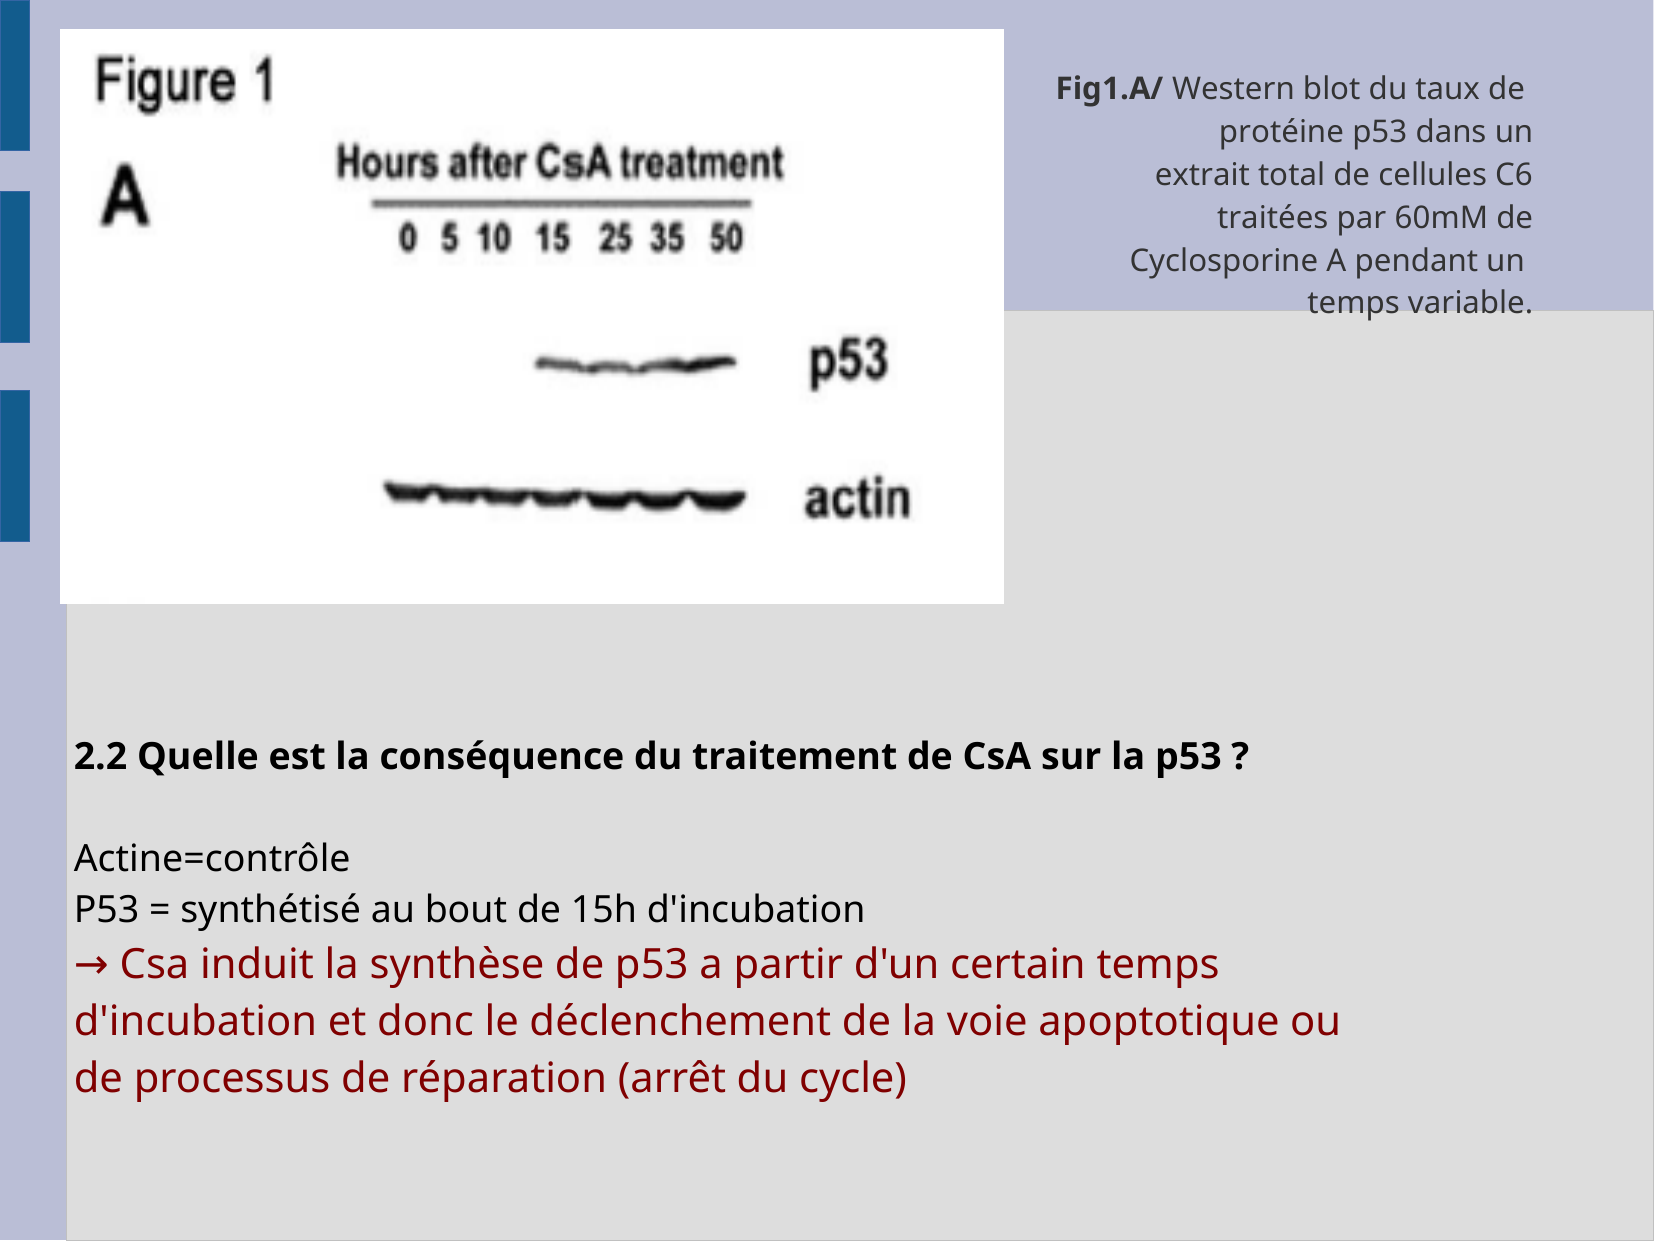

# Fig1.A/ Western blot du taux de protéine p53 dans un extrait total de cellules C6 traitées par 60mM de Cyclosporine A pendant un temps variable.
2.2 Quelle est la conséquence du traitement de CsA sur la p53 ?
Actine=contrôle
P53 = synthétisé au bout de 15h d'incubation
→ Csa induit la synthèse de p53 a partir d'un certain temps d'incubation et donc le déclenchement de la voie apoptotique ou de processus de réparation (arrêt du cycle)